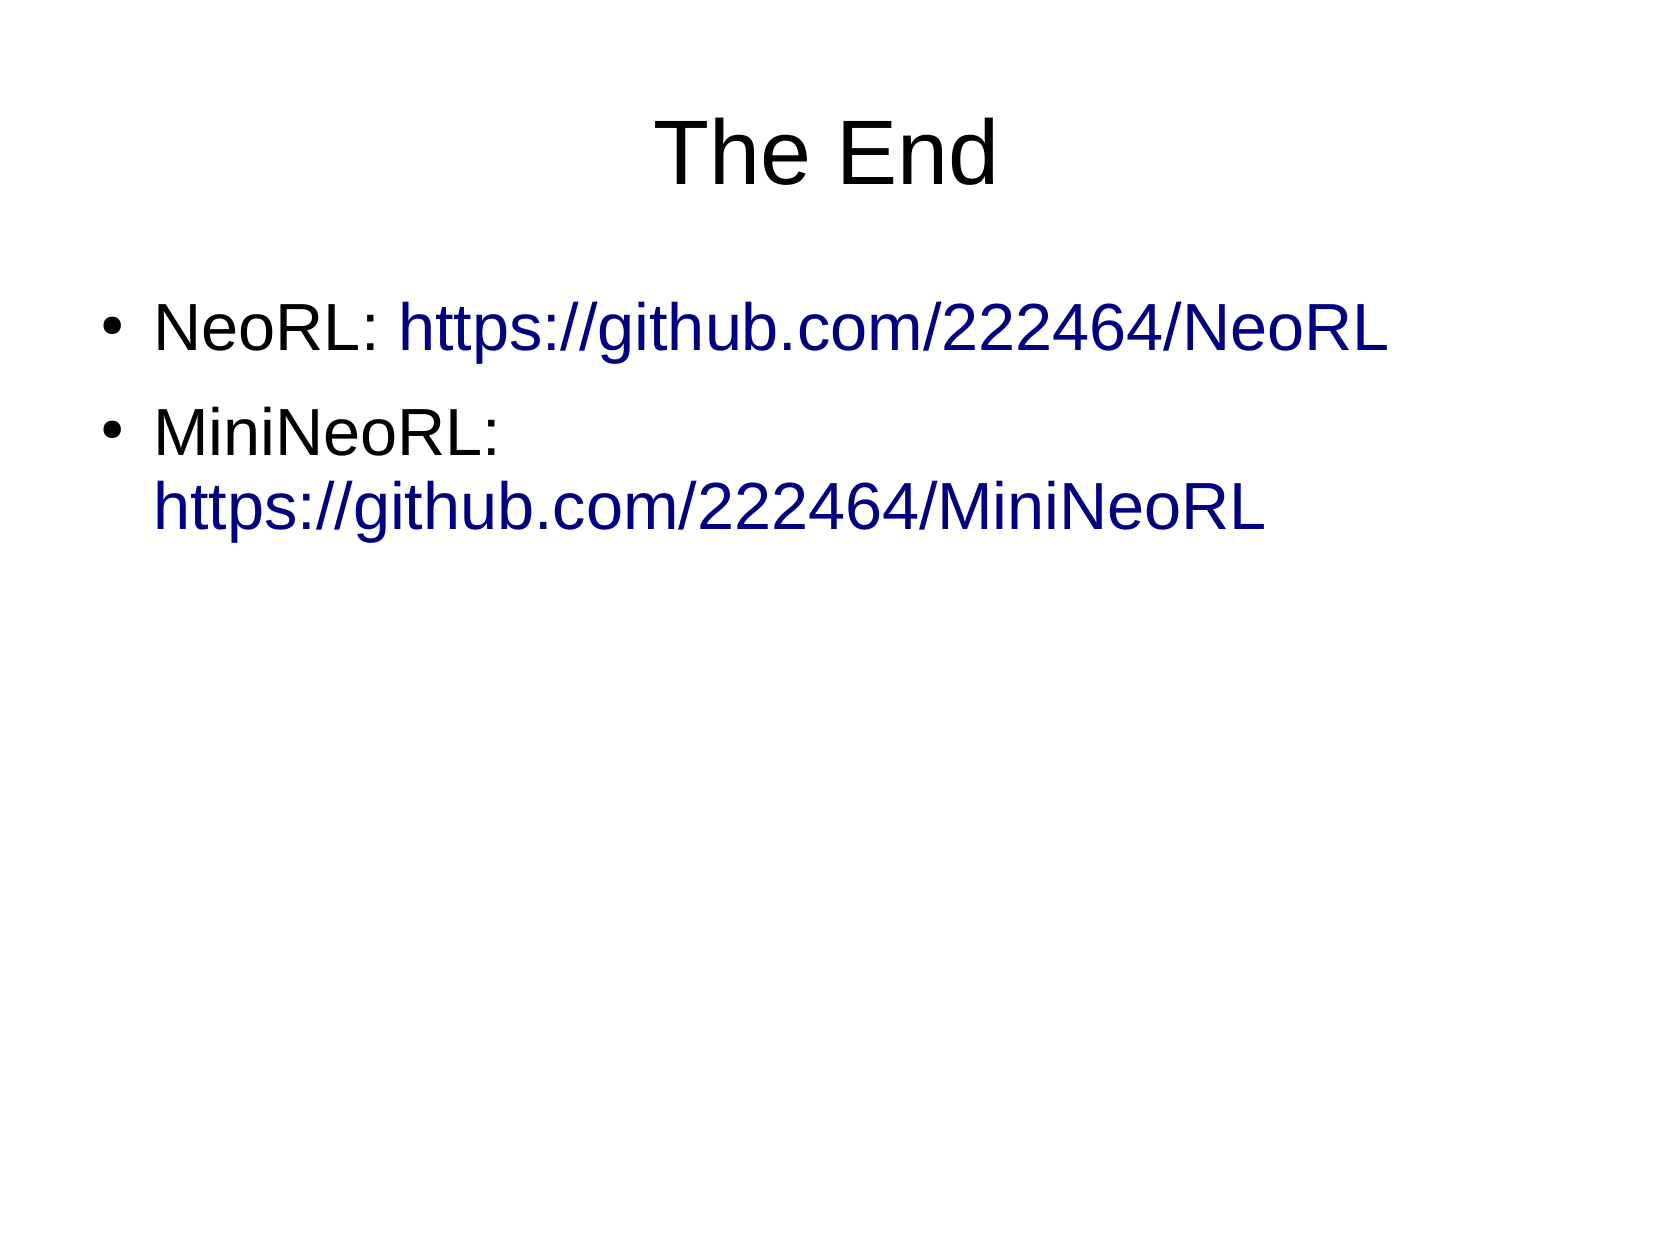

# The End
NeoRL: https://github.com/222464/NeoRL
MiniNeoRL: https://github.com/222464/MiniNeoRL